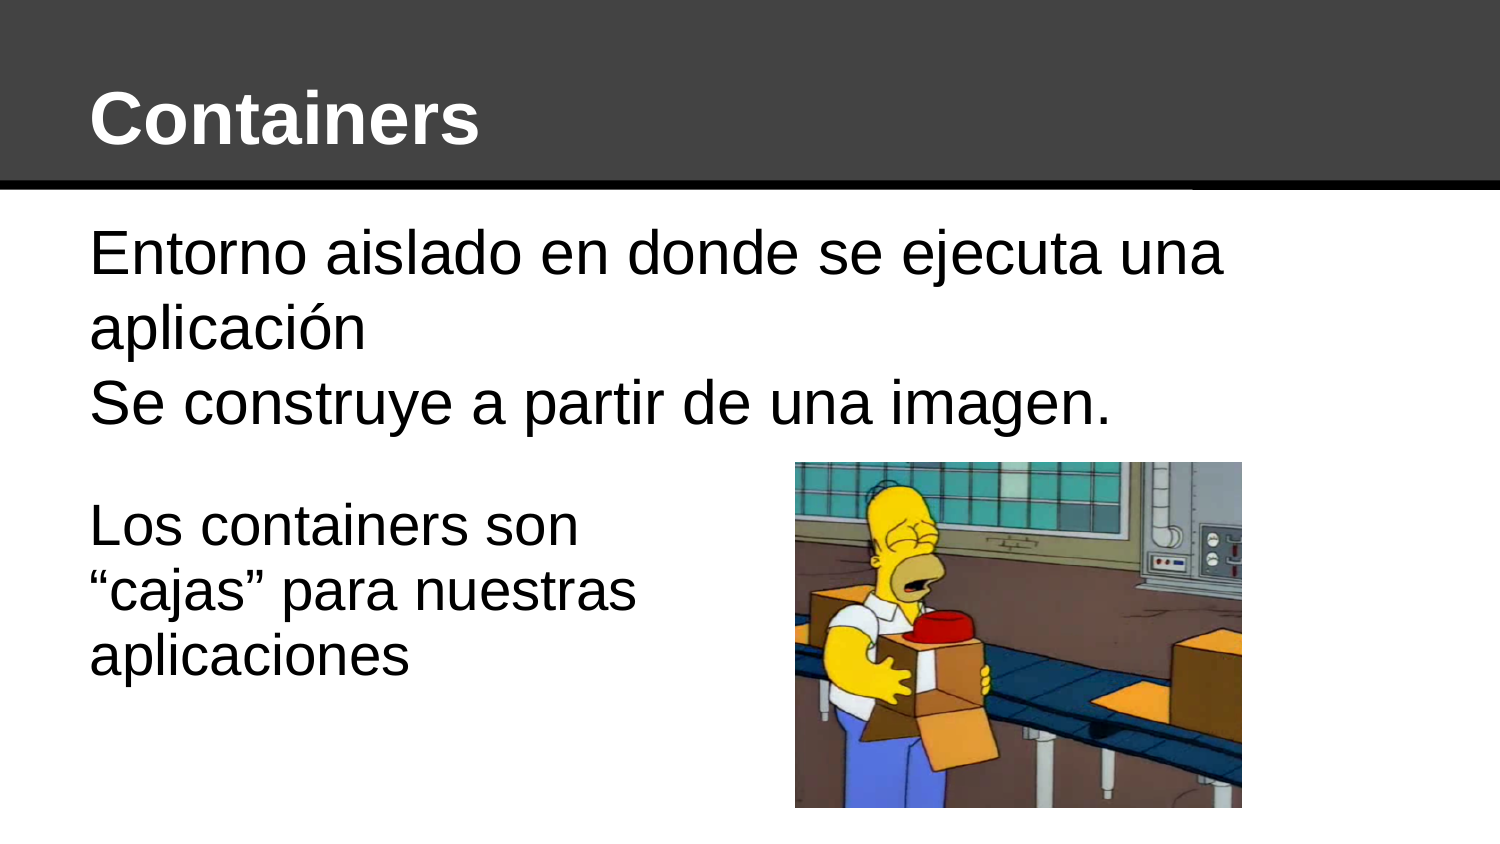

Containers
Entorno aislado en donde se ejecuta una aplicación
Se construye a partir de una imagen.
Los containers son “cajas” para nuestras
aplicaciones